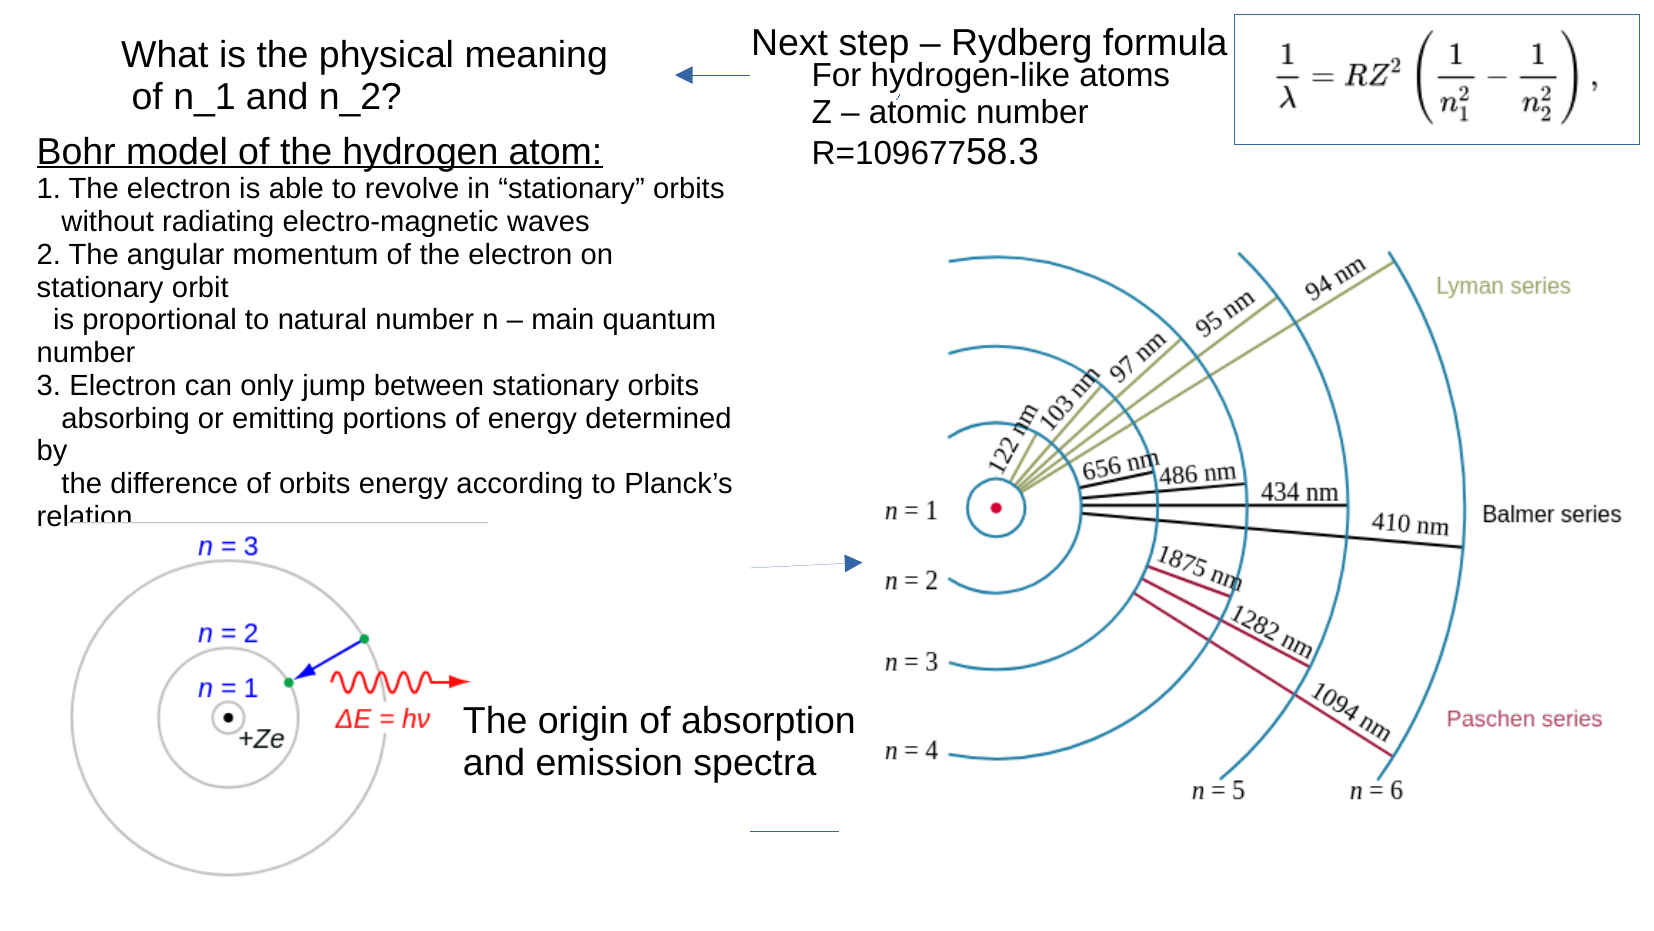

Next step – Rydberg formula
What is the physical meaning
 of n_1 and n_2?
For hydrogen-like atoms
Z – atomic number
R=10967758.3
Bohr model of the hydrogen atom:
1. The electron is able to revolve in “stationary” orbits
 without radiating electro-magnetic waves
2. The angular momentum of the electron on stationary orbit
 is proportional to natural number n – main quantum number
3. Electron can only jump between stationary orbits
 absorbing or emitting portions of energy determined by
 the difference of orbits energy according to Planck’s relation
The origin of absorption
and emission spectra